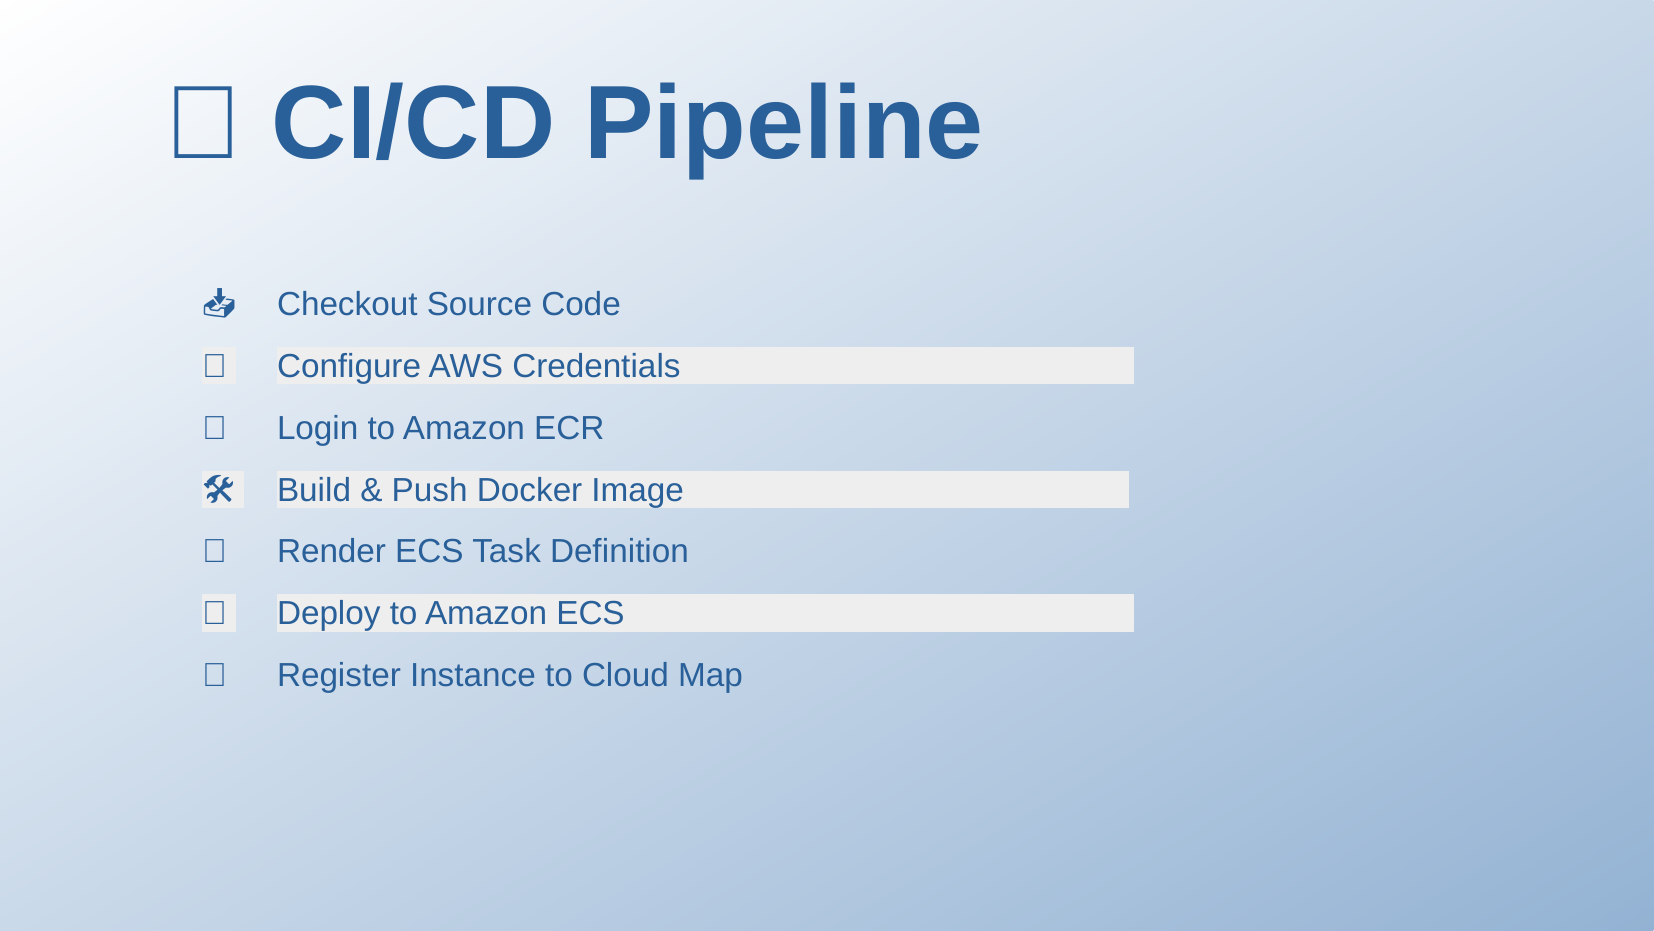

🎯 CI/CD Pipeline
📥 	Checkout Source Code
🔐 	Configure AWS Credentials
🐳 	Login to Amazon ECR
🛠️ 	Build & Push Docker Image
📄 	Render ECS Task Definition
🚢 	Deploy to Amazon ECS
🌐 	Register Instance to Cloud Map